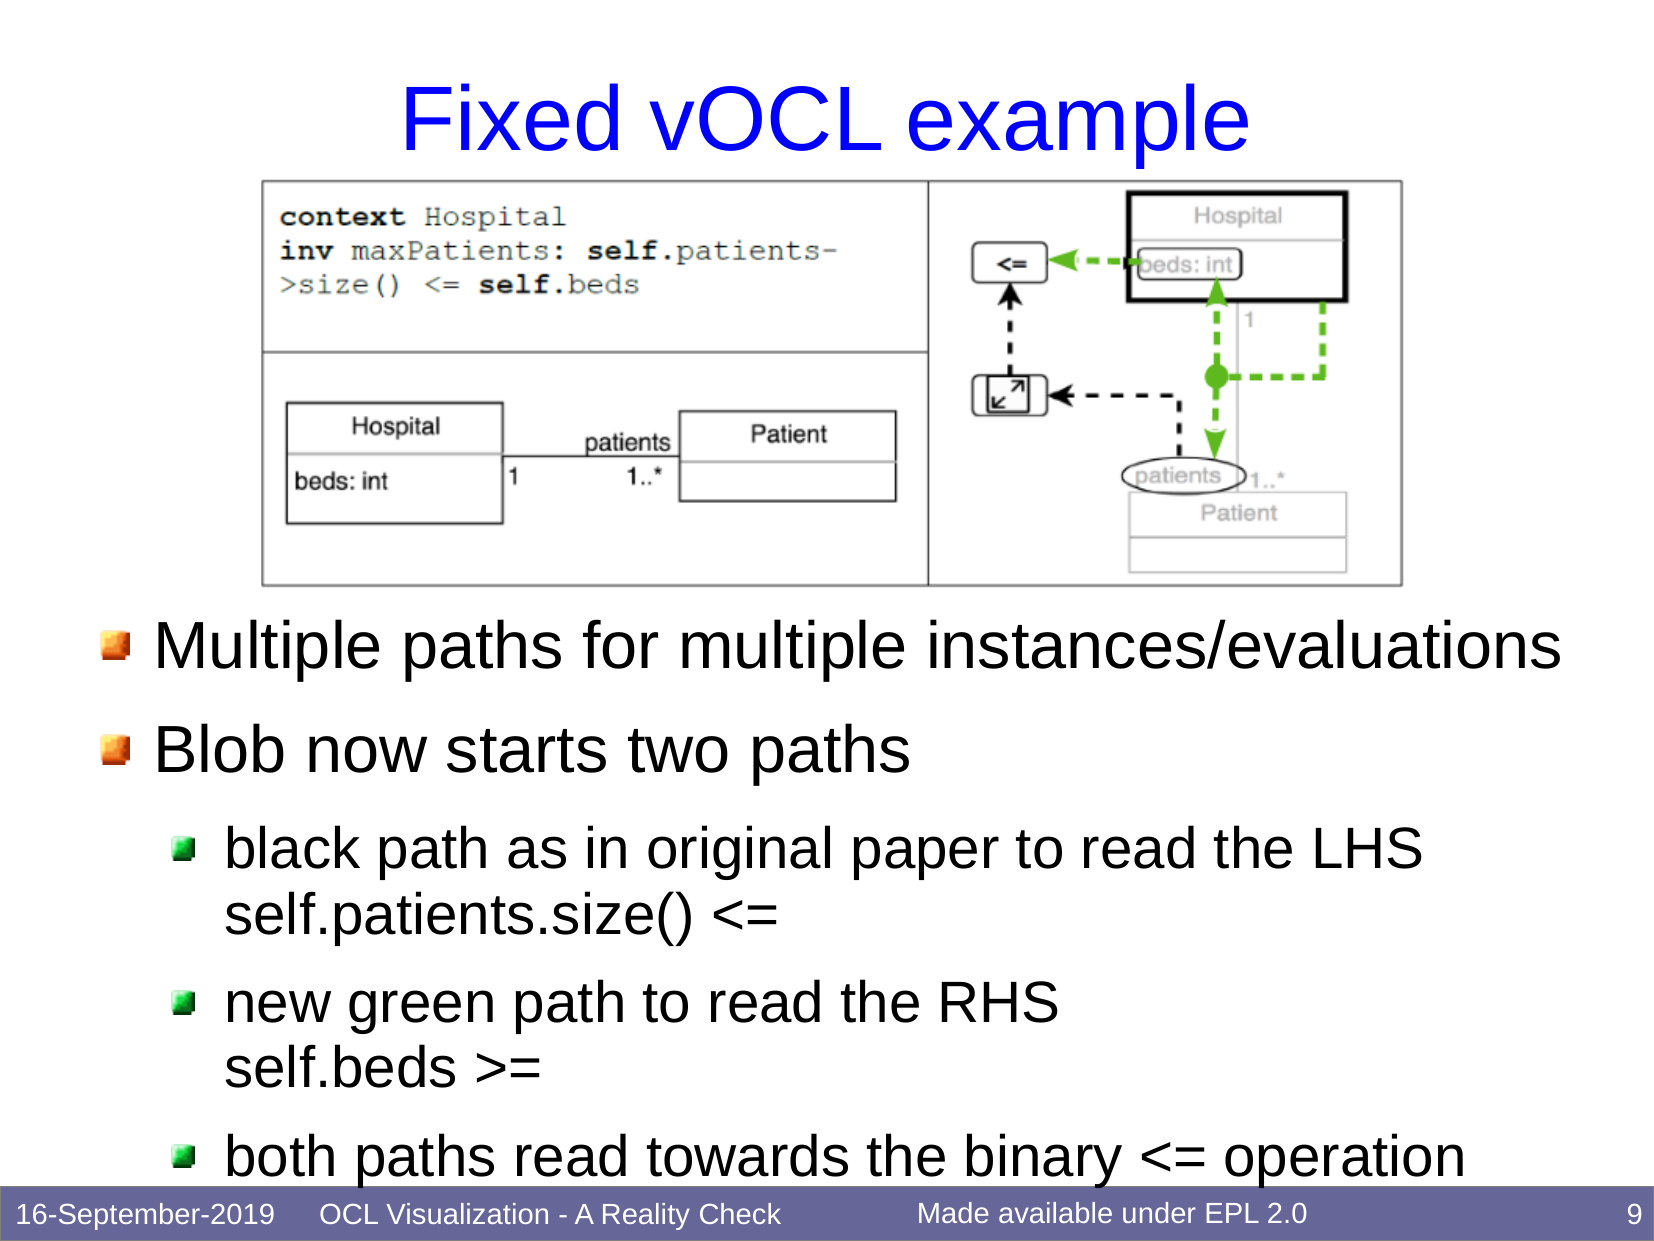

# Fixed vOCL example
Multiple paths for multiple instances/evaluations
Blob now starts two paths
black path as in original paper to read the LHS
self.patients.size() <=
new green path to read the RHS
self.beds >=
both paths read towards the binary <= operation
16-September-2019
OCL Visualization - A Reality Check
9